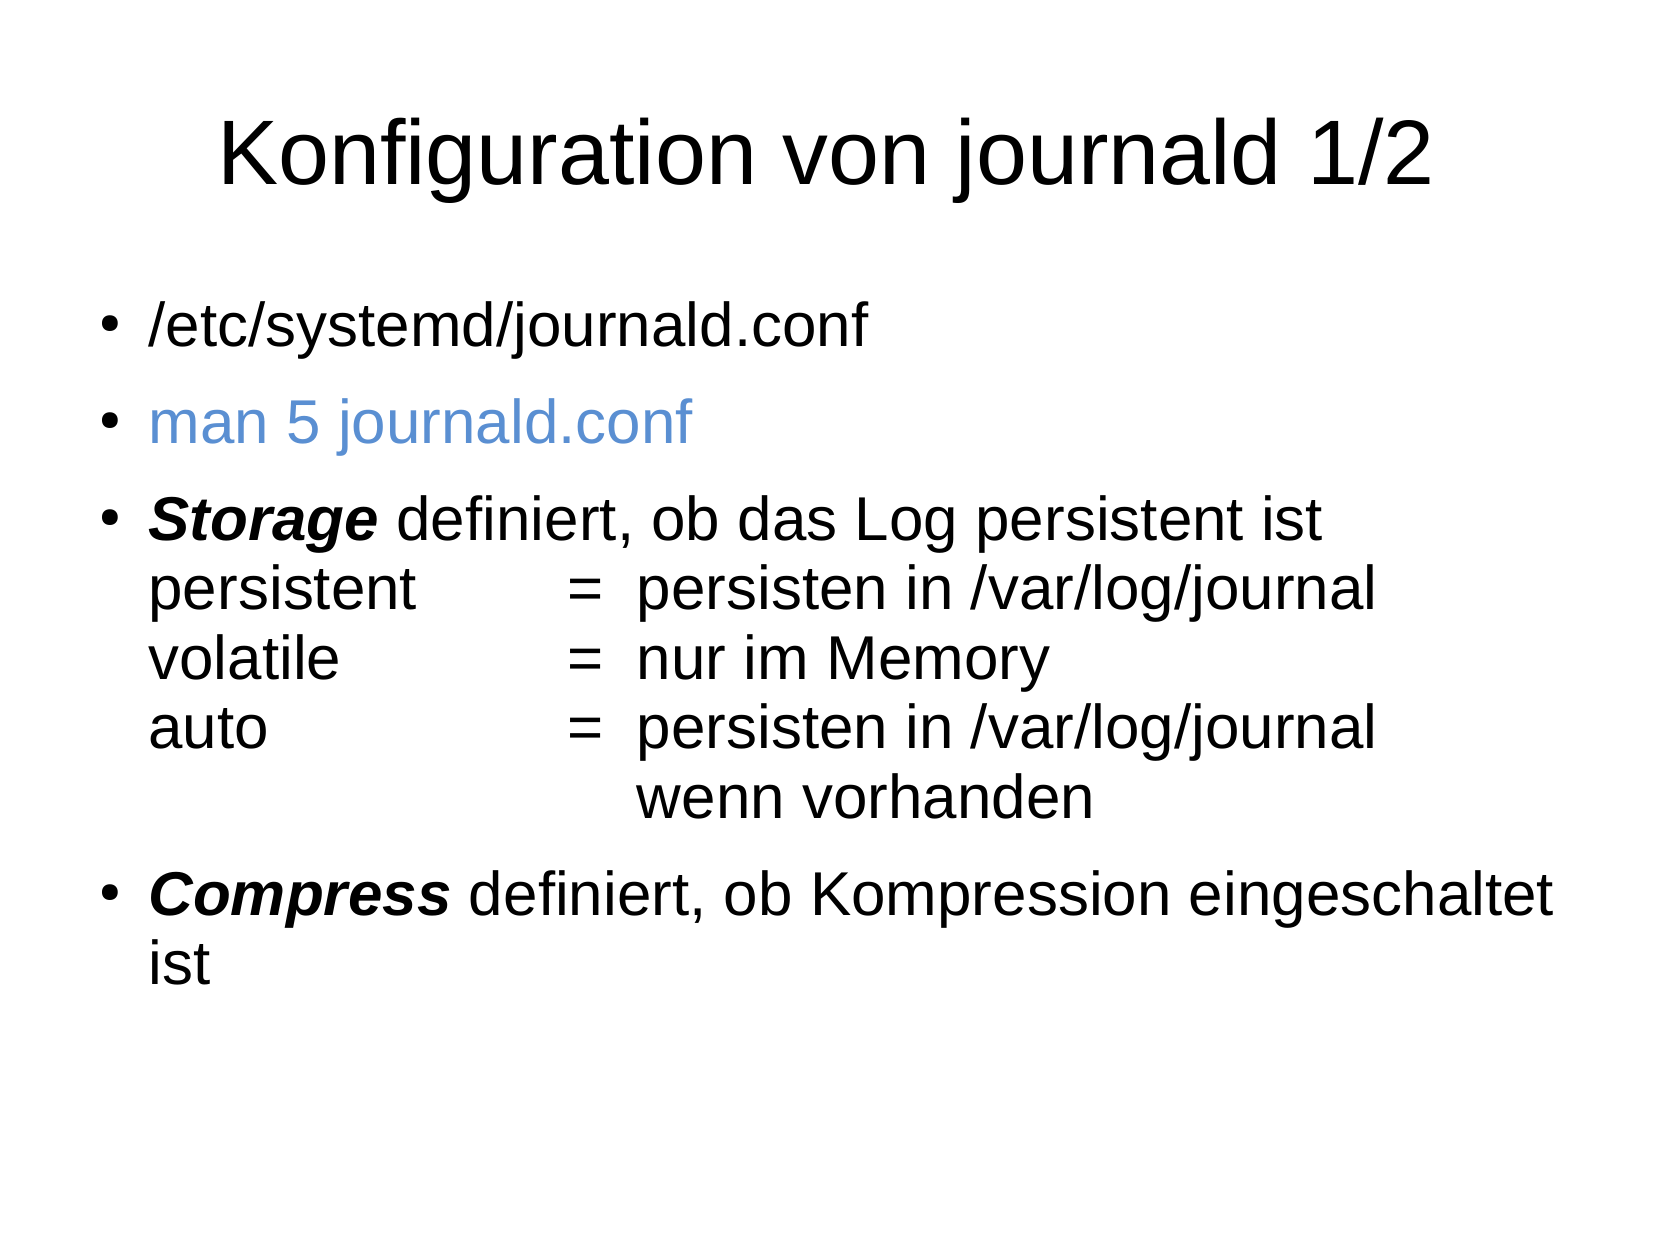

# Konfiguration von journald 1/2
/etc/systemd/journald.conf
man 5 journald.conf
Storage definiert, ob das Log persistent ist
persistent 	=	persisten in /var/log/journal
volatile			=	nur im Memory
auto				=	persisten in /var/log/journal
		 	wenn vorhanden
Compress definiert, ob Kompression eingeschaltet ist